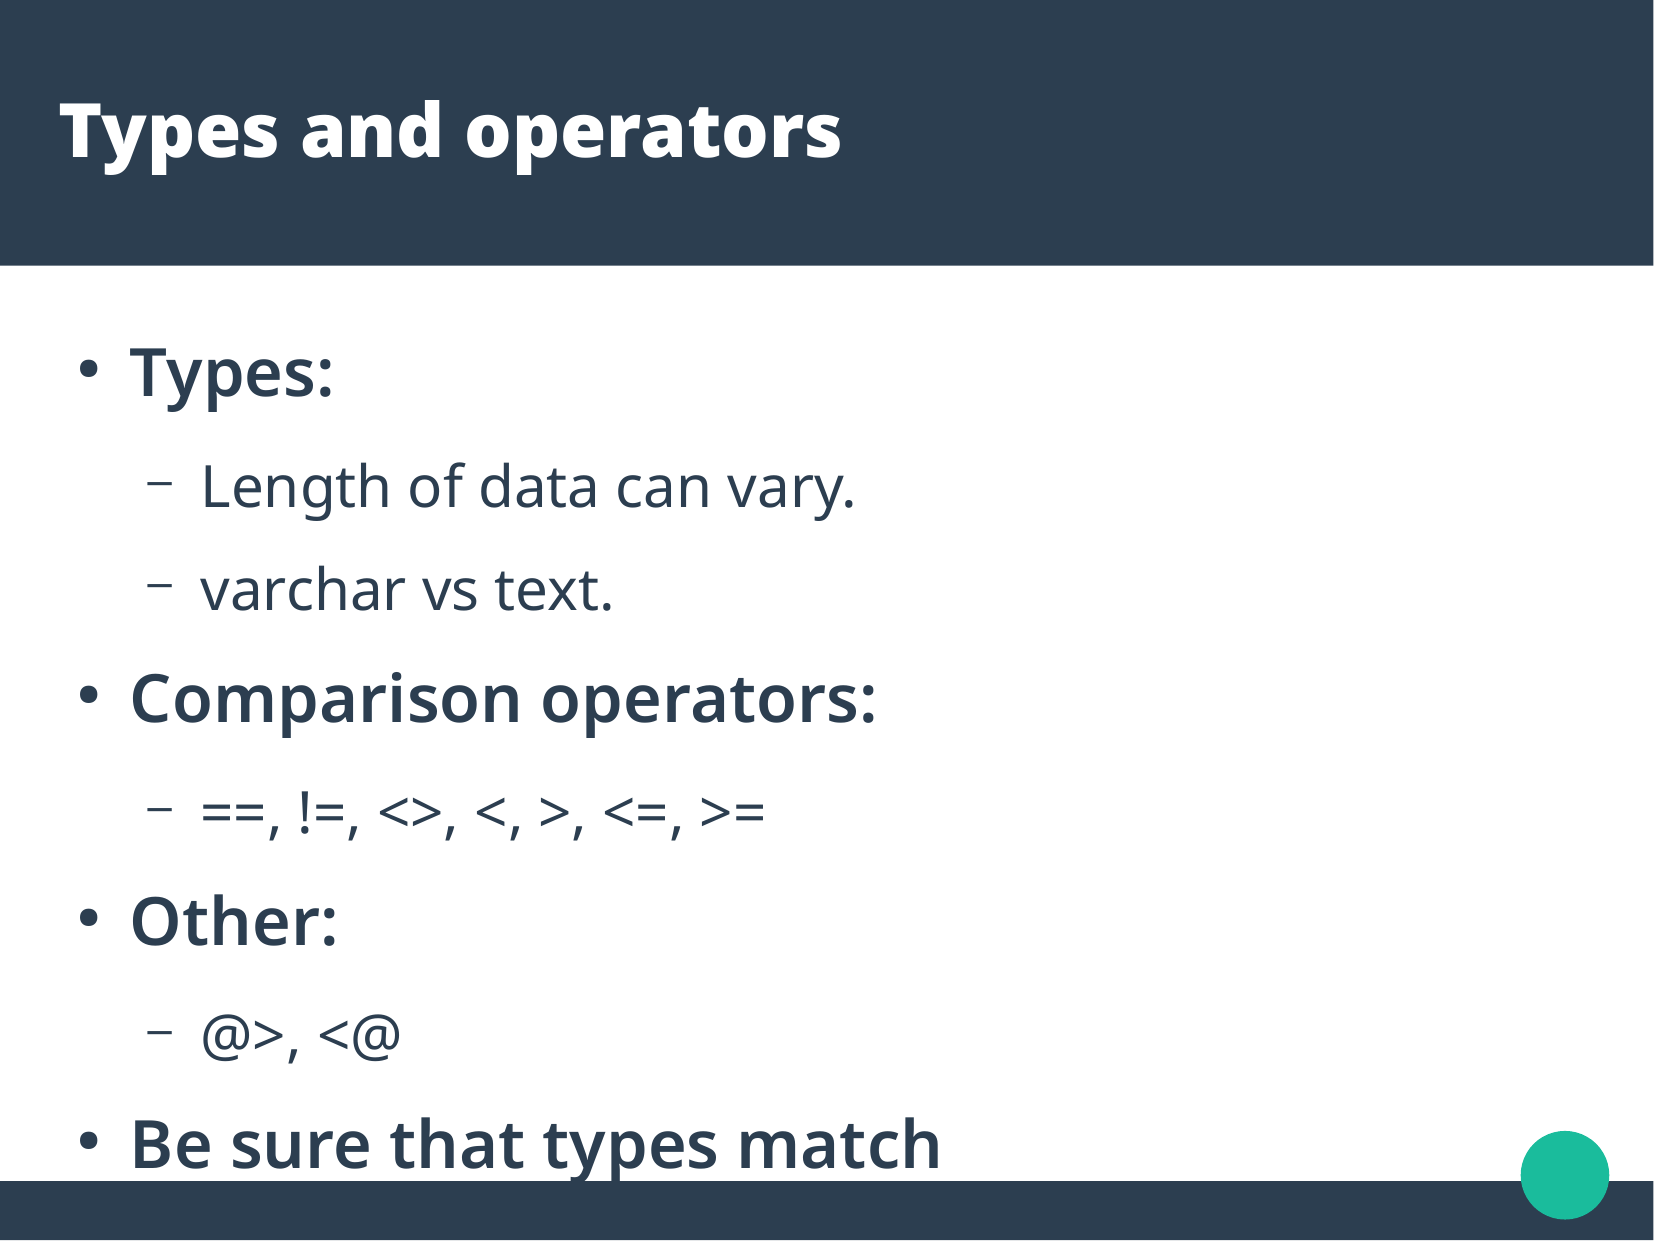

# Types and operators
Types:
Length of data can vary.
varchar vs text.
Comparison operators:
==, !=, <>, <, >, <=, >=
Other:
@>, <@
Be sure that types match